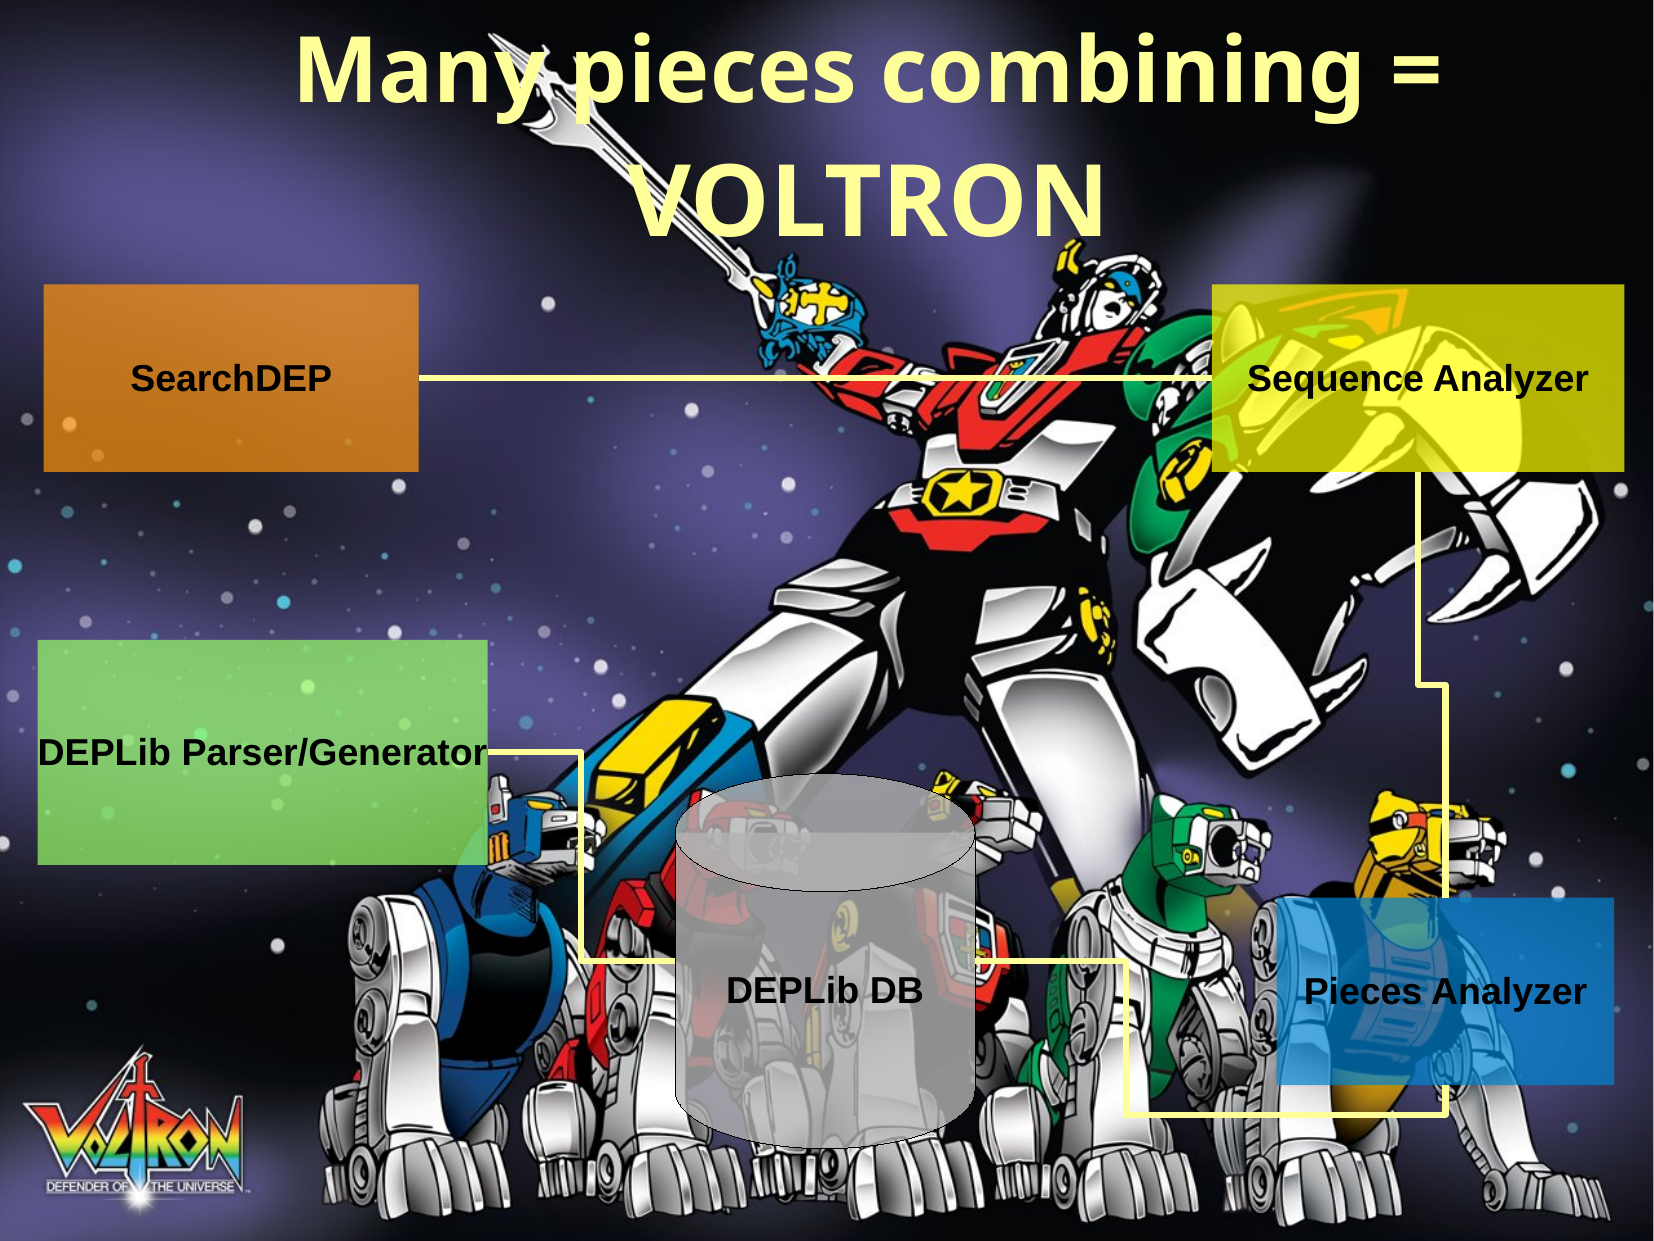

# Many pieces combining = VOLTRON
SearchDEP
Sequence Analyzer
DEPLib Parser/Generator
DEPLib DB
Pieces Analyzer
9